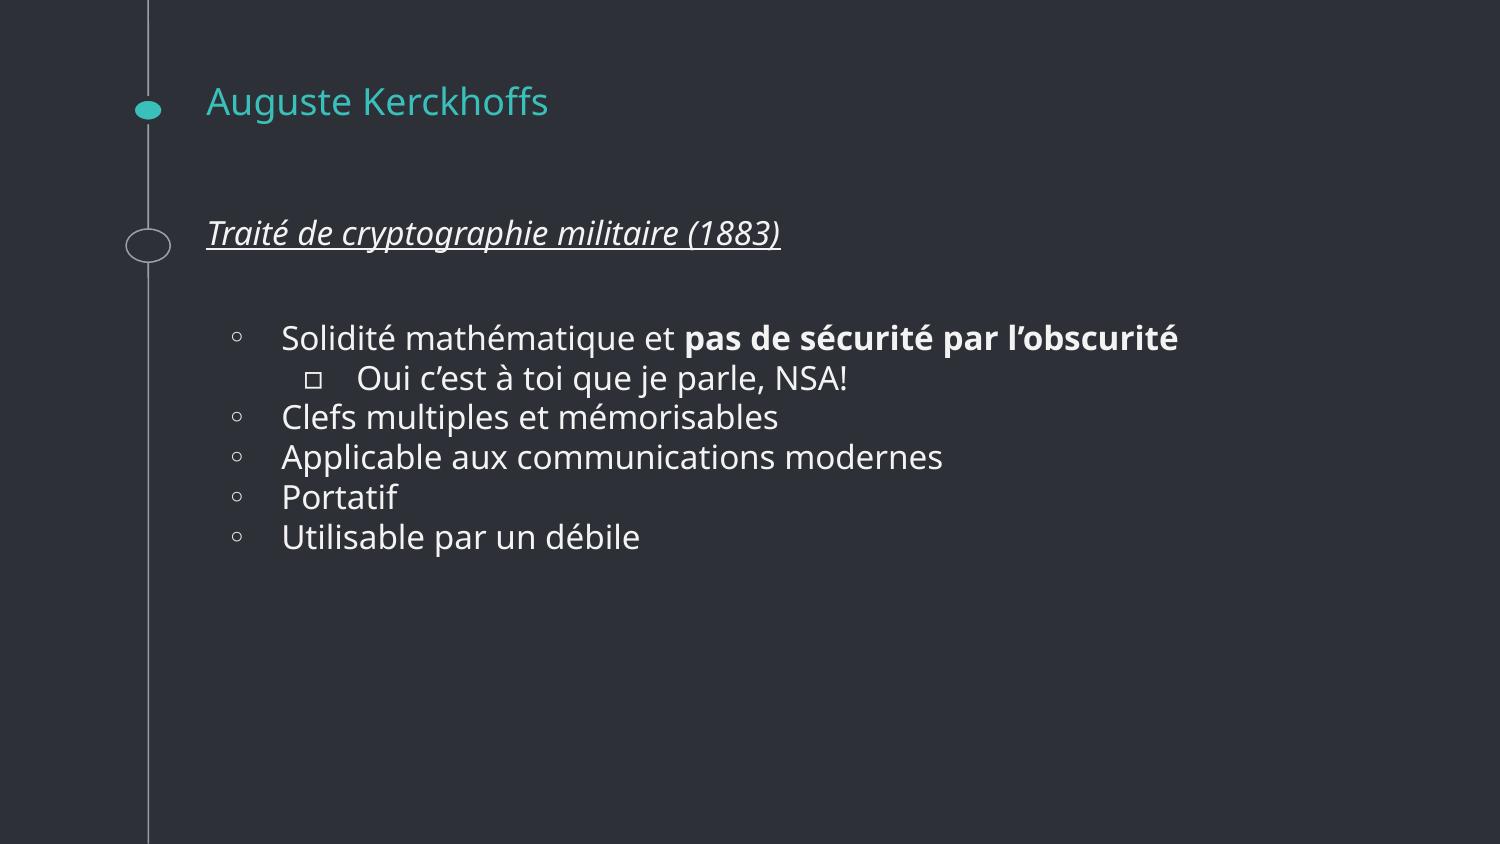

# Auguste Kerckhoffs
Traité de cryptographie militaire (1883)
Solidité mathématique et pas de sécurité par l’obscurité
Oui c’est à toi que je parle, NSA!
Clefs multiples et mémorisables
Applicable aux communications modernes
Portatif
Utilisable par un débile